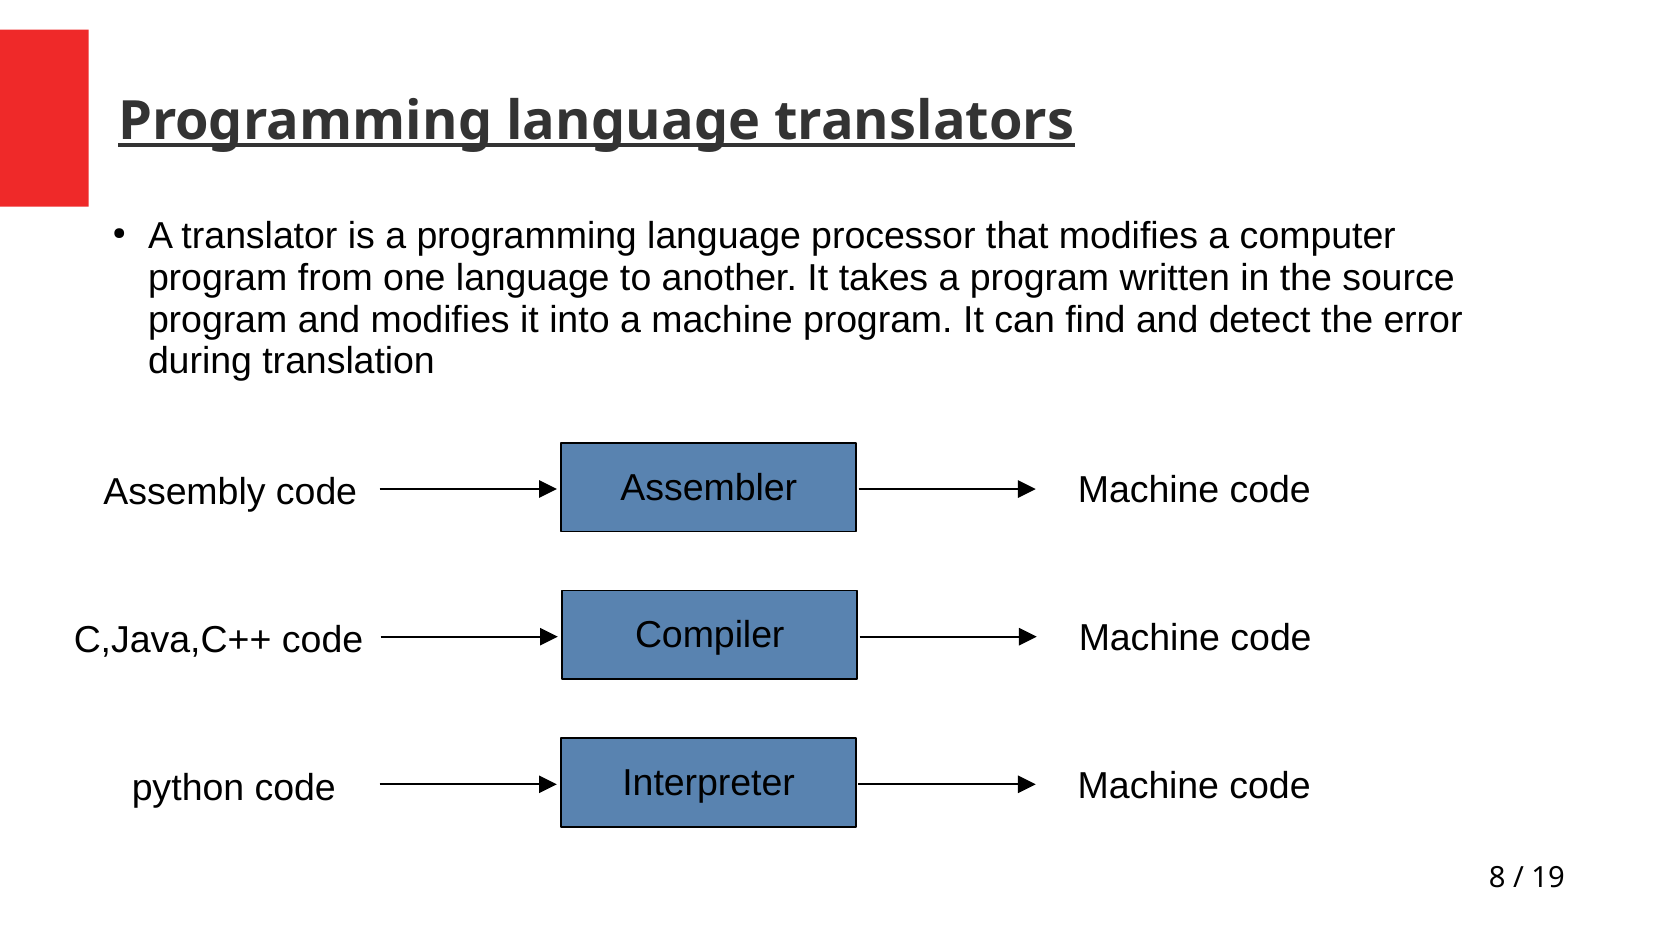

# Programming language translators
A translator is a programming language processor that modifies a computer program from one language to another. It takes a program written in the source program and modifies it into a machine program. It can find and detect the error during translation
Assembler
Machine code
Assembly code
Compiler
Machine code
C,Java,C++ code
Interpreter
Machine code
python code
8